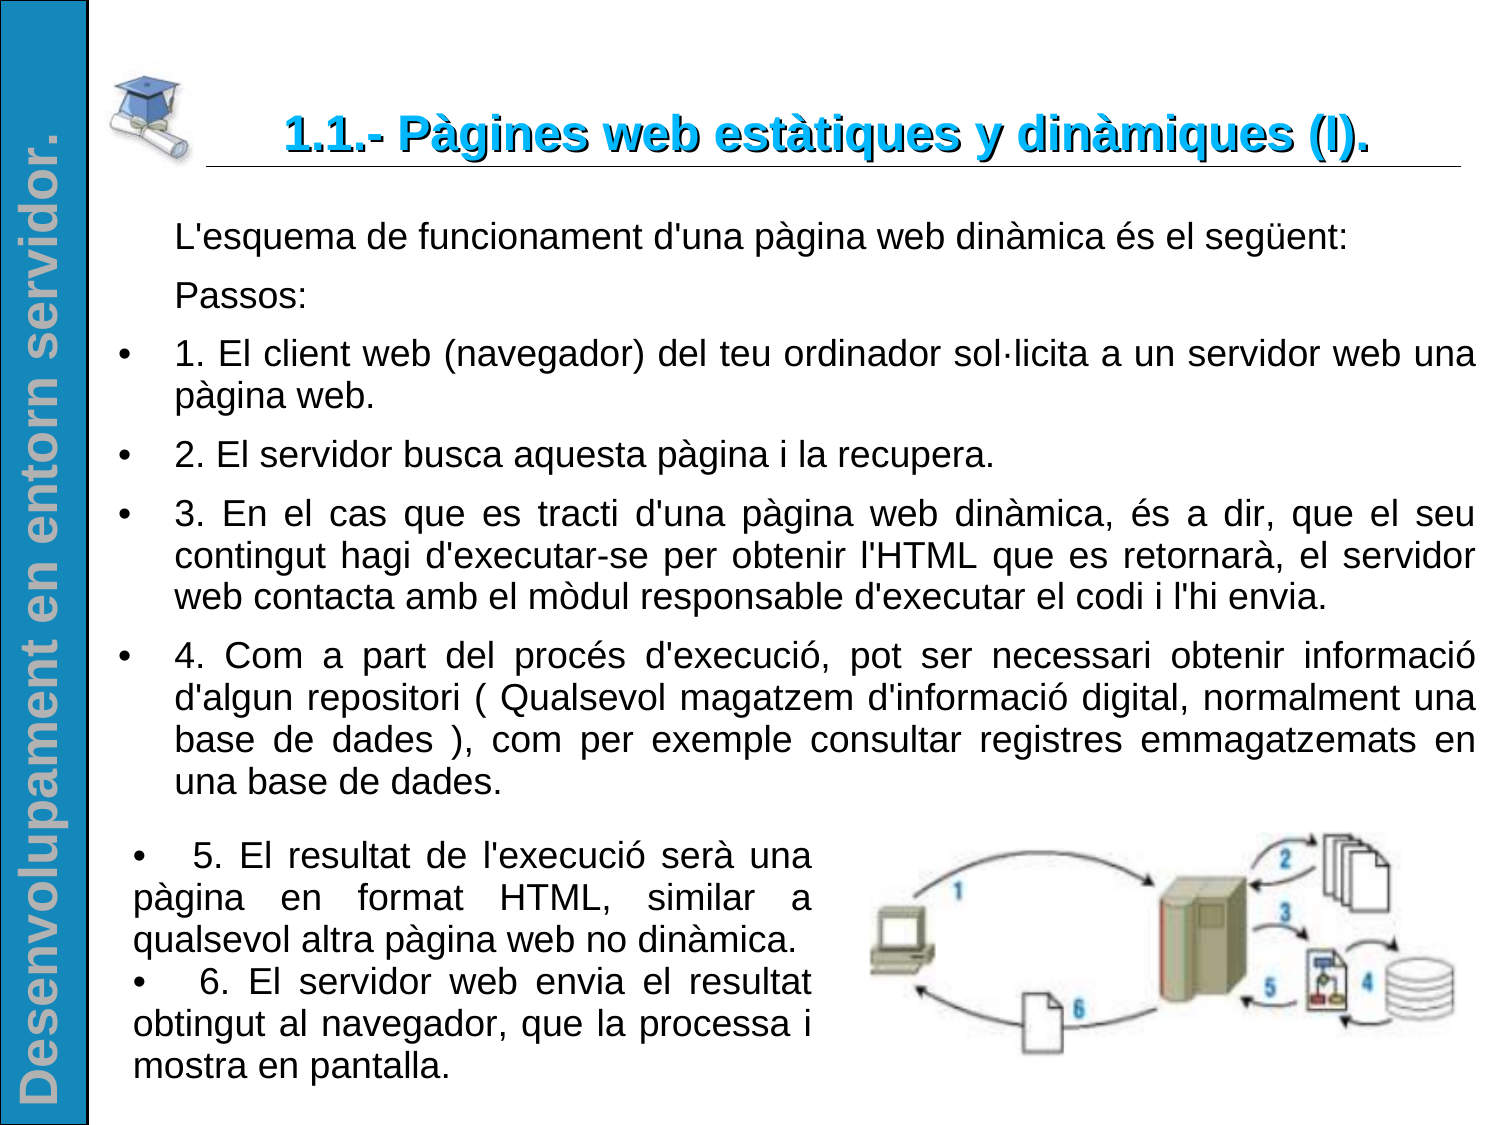

# 1.1.- Pàgines web estàtiques y dinàmiques (I).
L'esquema de funcionament d'una pàgina web dinàmica és el següent:
Passos:
1. El client web (navegador) del teu ordinador sol·licita a un servidor web una pàgina web.
2. El servidor busca aquesta pàgina i la recupera.
3. En el cas que es tracti d'una pàgina web dinàmica, és a dir, que el seu contingut hagi d'executar-se per obtenir l'HTML que es retornarà, el servidor web contacta amb el mòdul responsable d'executar el codi i l'hi envia.
4. Com a part del procés d'execució, pot ser necessari obtenir informació d'algun repositori ( Qualsevol magatzem d'informació digital, normalment una base de dades ), com per exemple consultar registres emmagatzemats en una base de dades.
 5. El resultat de l'execució serà una pàgina en format HTML, similar a qualsevol altra pàgina web no dinàmica.
 6. El servidor web envia el resultat obtingut al navegador, que la processa i mostra en pantalla.